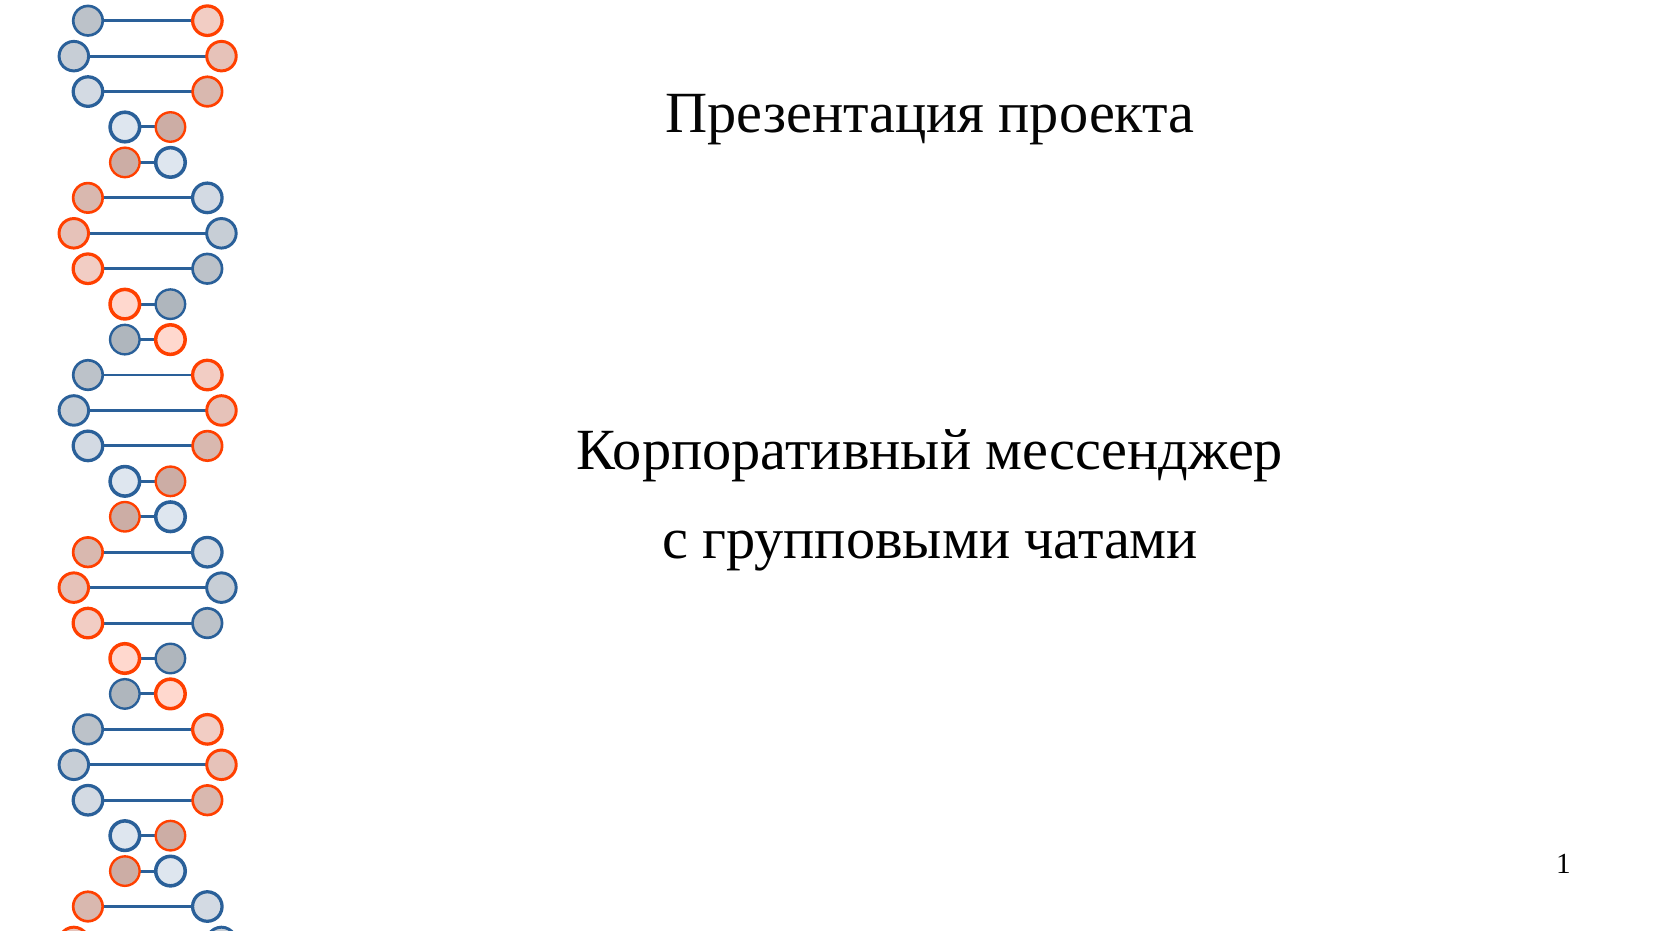

# Презентация проекта
Корпоративный мессенджер
с групповыми чатами
1